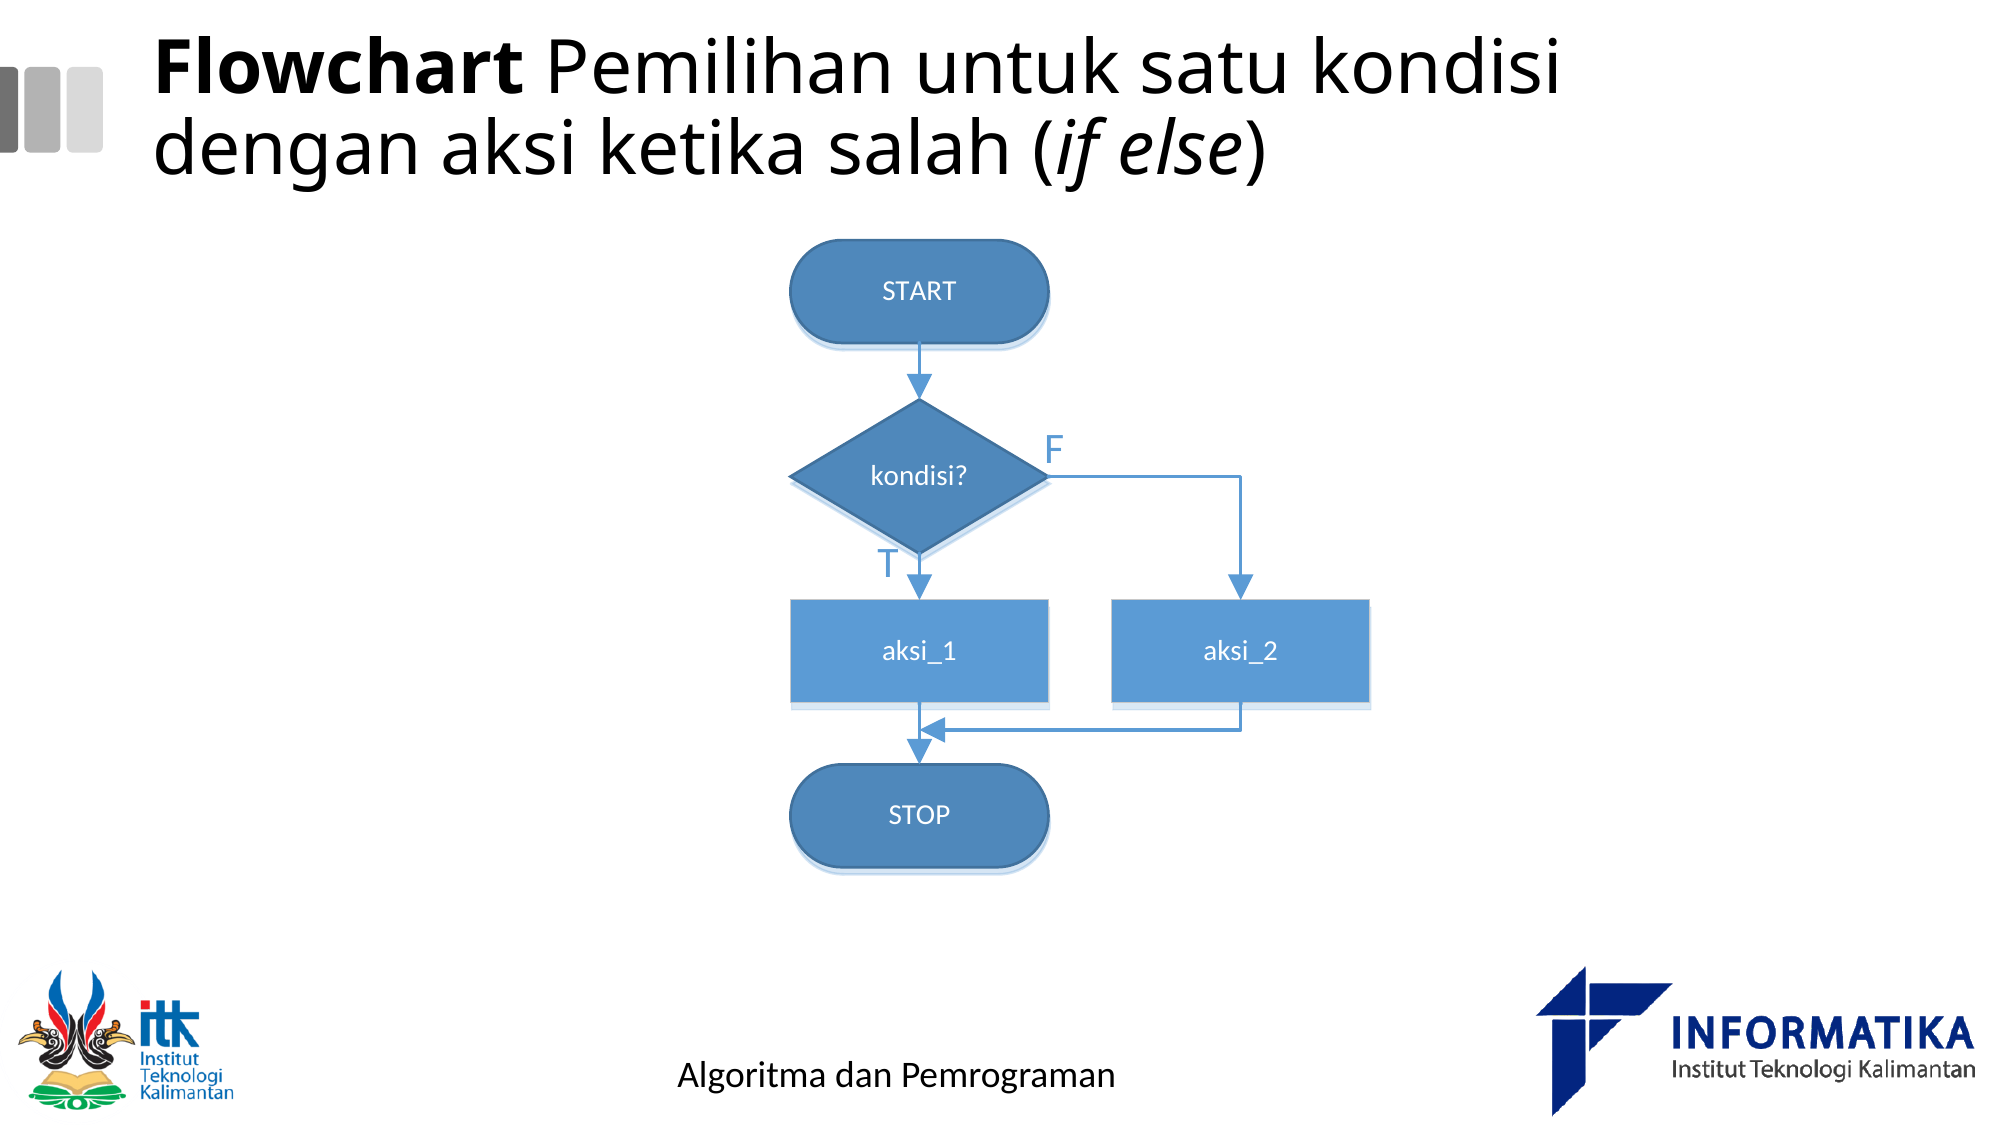

Flowchart Pemilihan untuk satu kondisi dengan aksi ketika salah (if else)
Algoritma dan Pemrograman